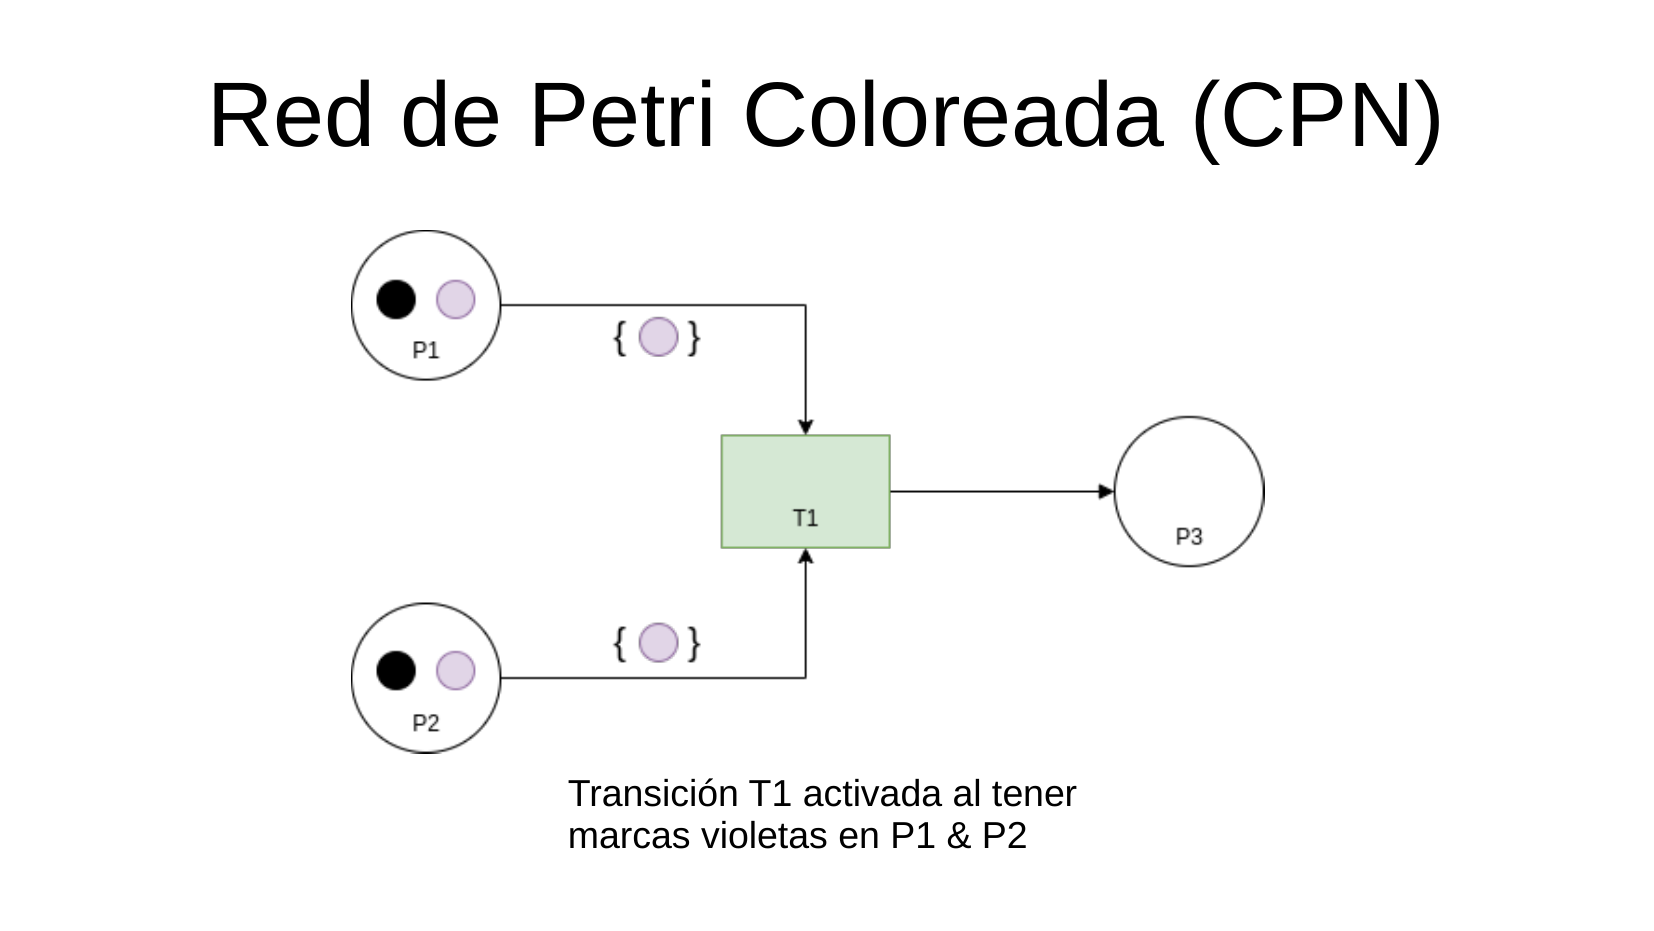

# Red de Petri Coloreada (CPN)
Transición T1 activada al tener marcas violetas en P1 & P2